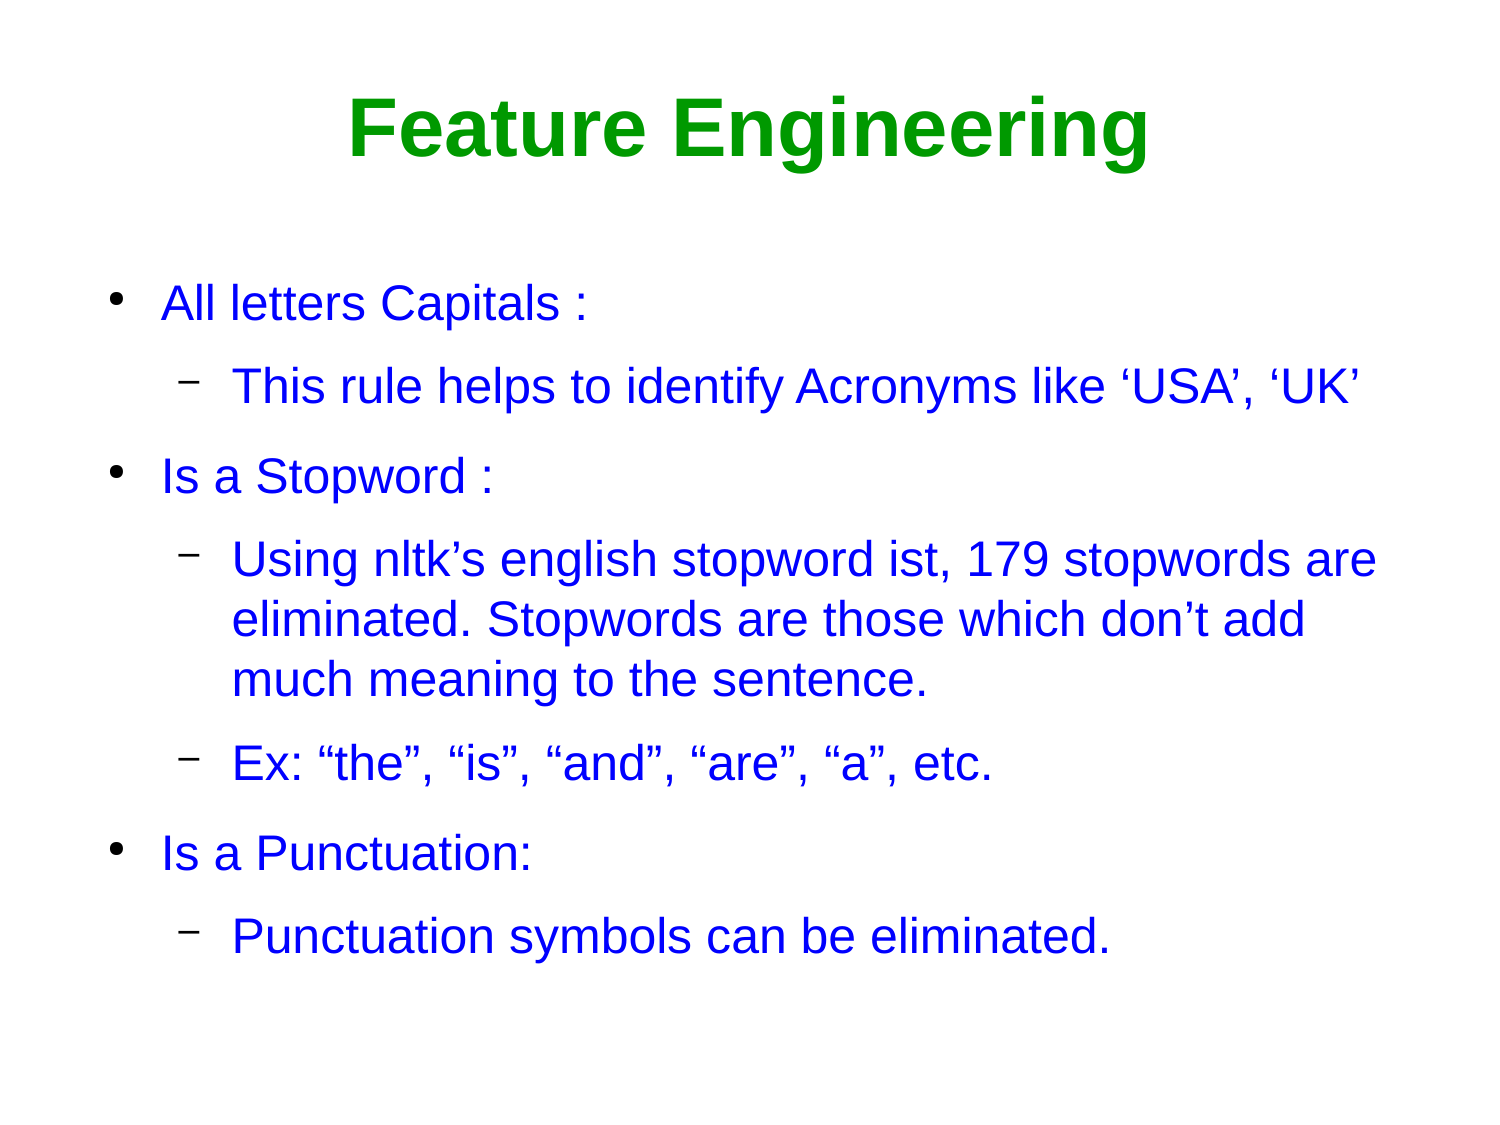

# Feature Engineering
All letters Capitals :
This rule helps to identify Acronyms like ‘USA’, ‘UK’
Is a Stopword :
Using nltk’s english stopword ist, 179 stopwords are eliminated. Stopwords are those which don’t add much meaning to the sentence.
Ex: “the”, “is”, “and”, “are”, “a”, etc.
Is a Punctuation:
Punctuation symbols can be eliminated.